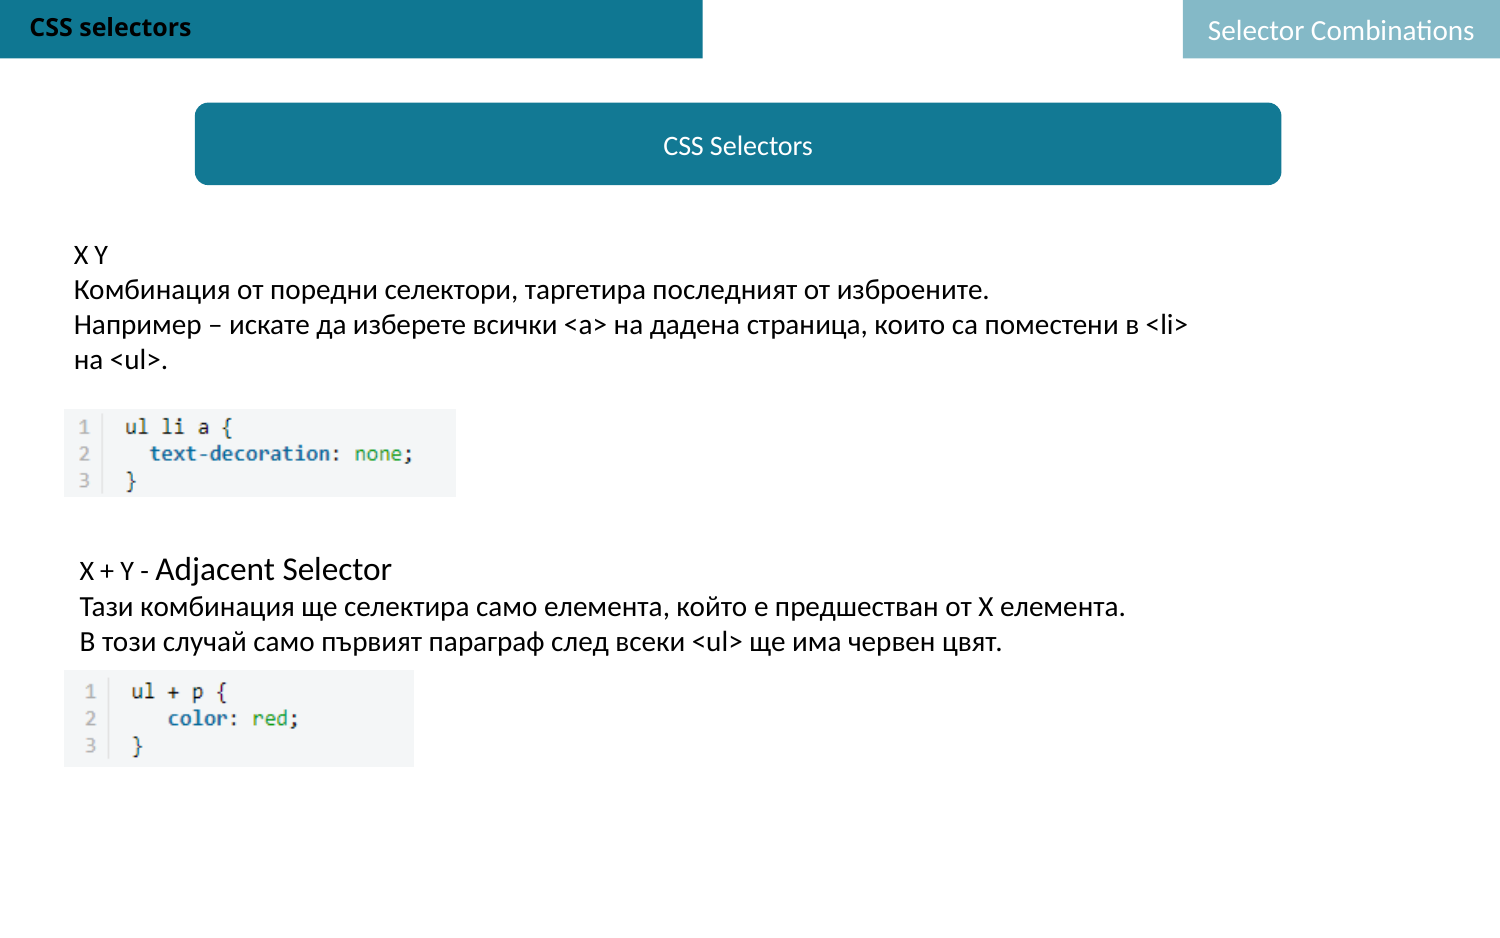

Selector Combinations
CSS selectors
CSS Selectors
X Y
Комбинация от поредни селектори, таргетира последният от изброените.
Например – искате да изберете всички <a> на дадена страница, които са поместени в <li>
на <ul>.
X + Y - Adjacent Selector
Тази комбинация ще селектира само елемента, който е предшестван от X елементa.
В този случай само първият параграф след всеки <ul> ще има червен цвят.